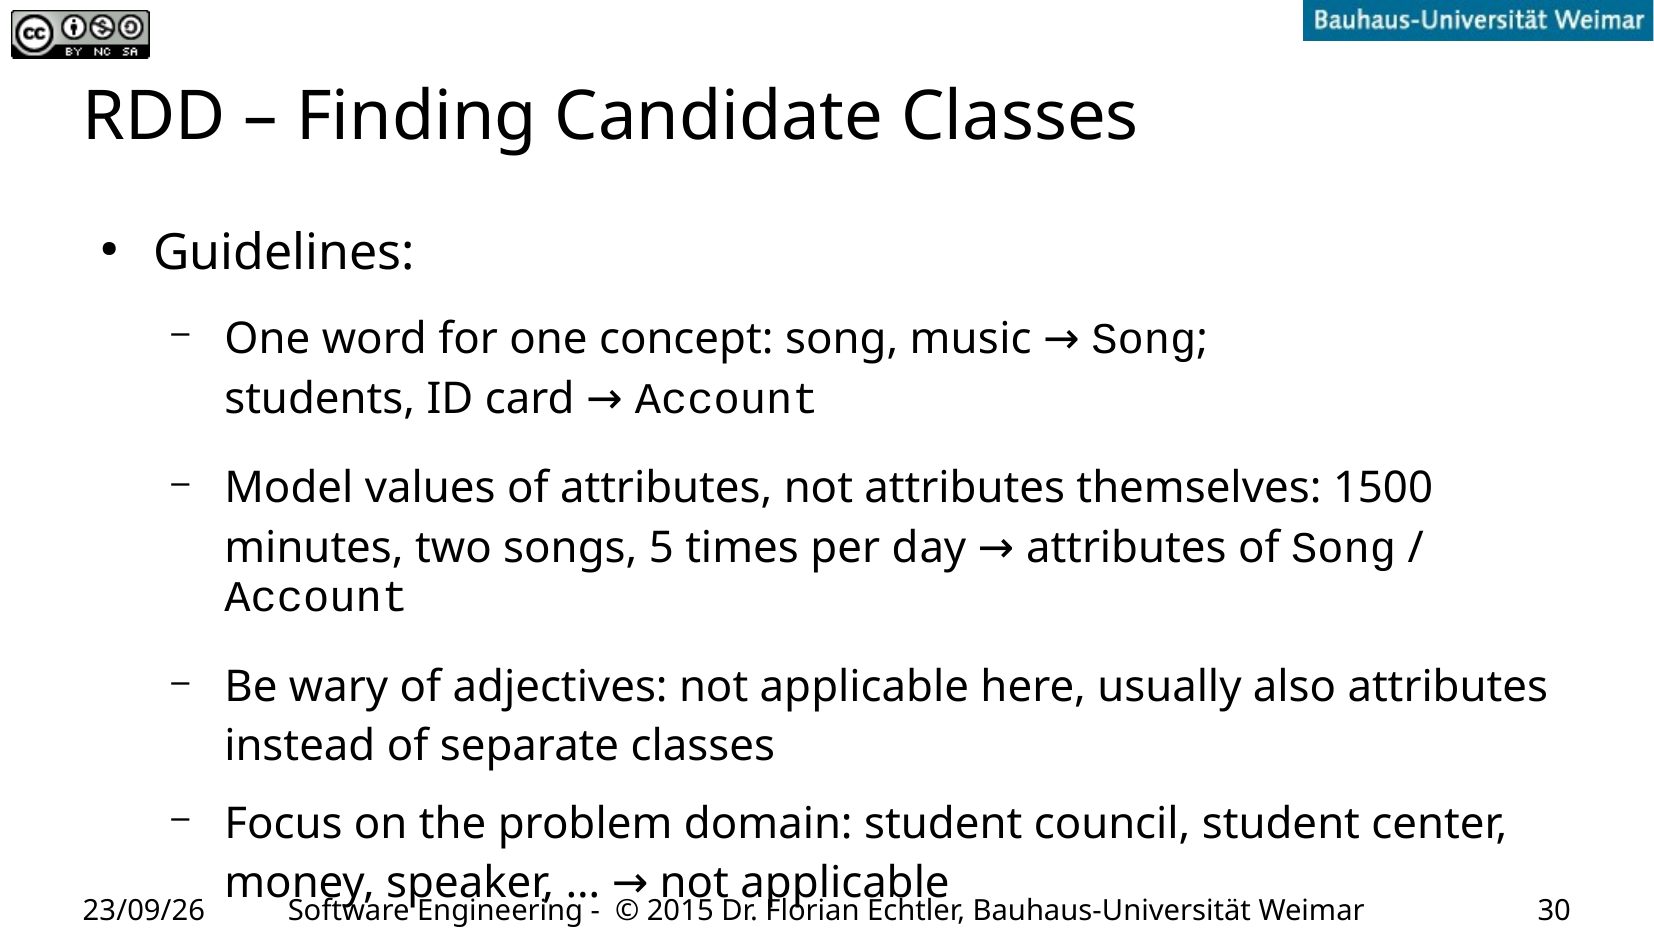

# RDD – Finding Candidate Classes
Guidelines:
One word for one concept: song, music → Song; students, ID card → Account
Model values of attributes, not attributes themselves: 1500 minutes, two songs, 5 times per day → attributes of Song / Account
Be wary of adjectives: not applicable here, usually also attributes instead of separate classes
Focus on the problem domain: student council, student center, money, speaker, … → not applicable
Software Engineering - © 2015 Dr. Florian Echtler, Bauhaus-Universität Weimar
30